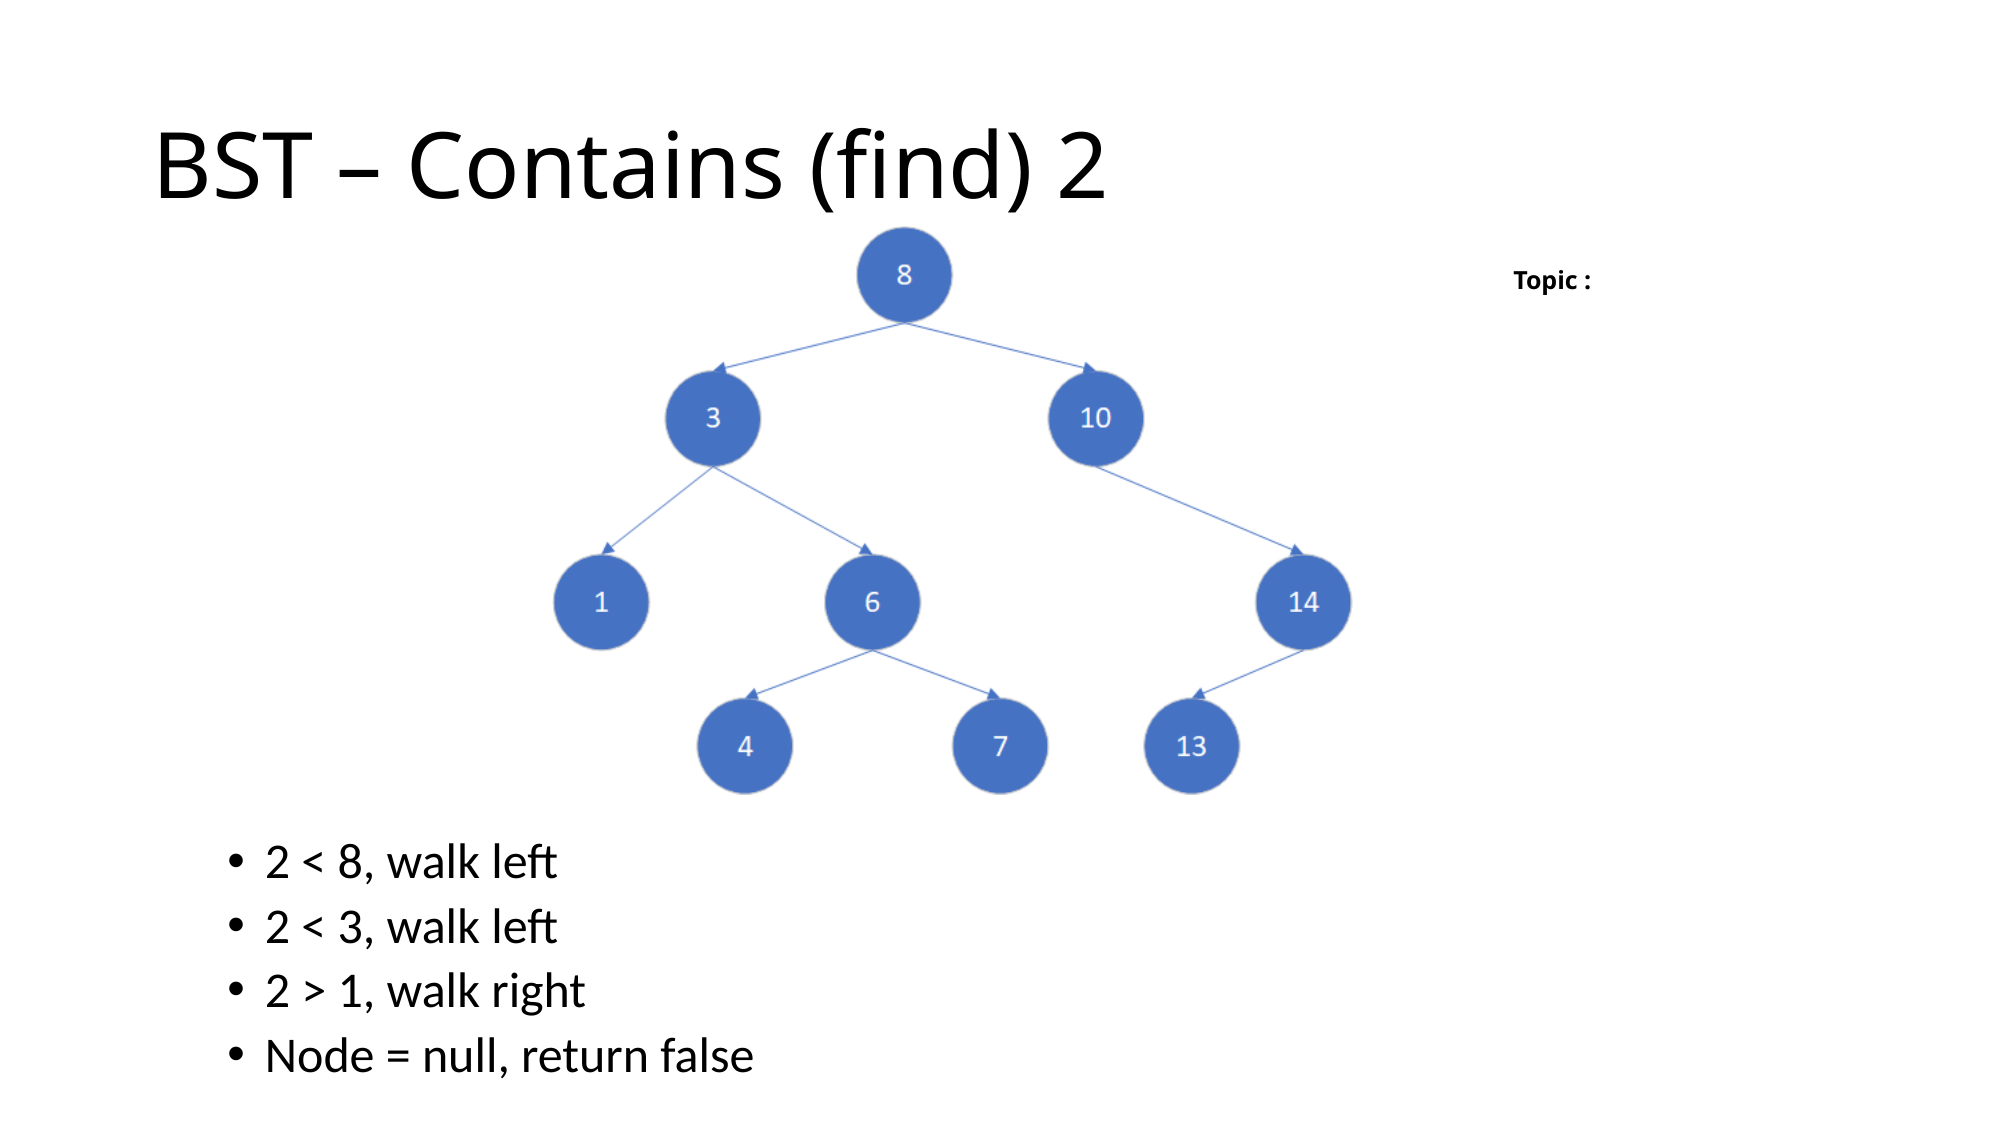

# BST – Contains (find) 2
Topic :
2 < 8, walk left
2 < 3, walk left
2 > 1, walk right
Node = null, return false